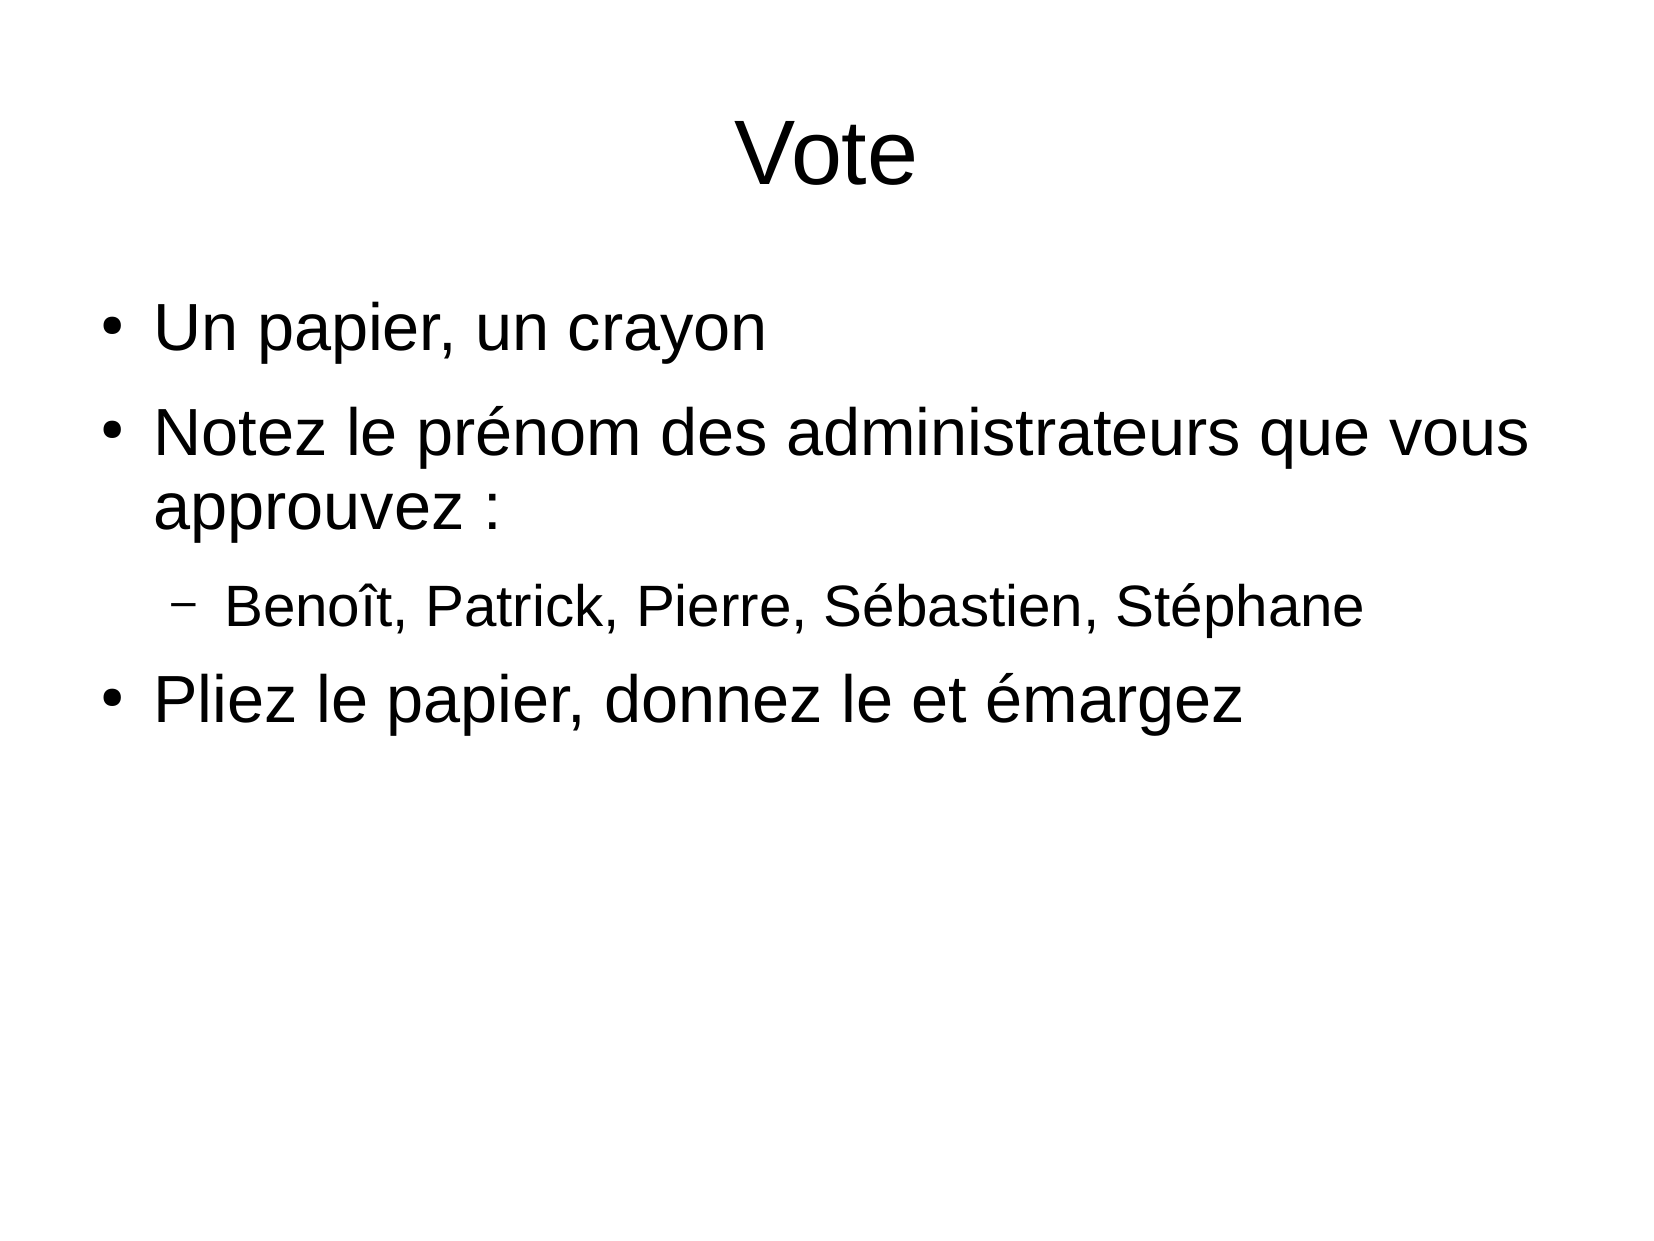

# Vote
Un papier, un crayon
Notez le prénom des administrateurs que vous approuvez :
Benoît, Patrick, Pierre, Sébastien, Stéphane
Pliez le papier, donnez le et émargez